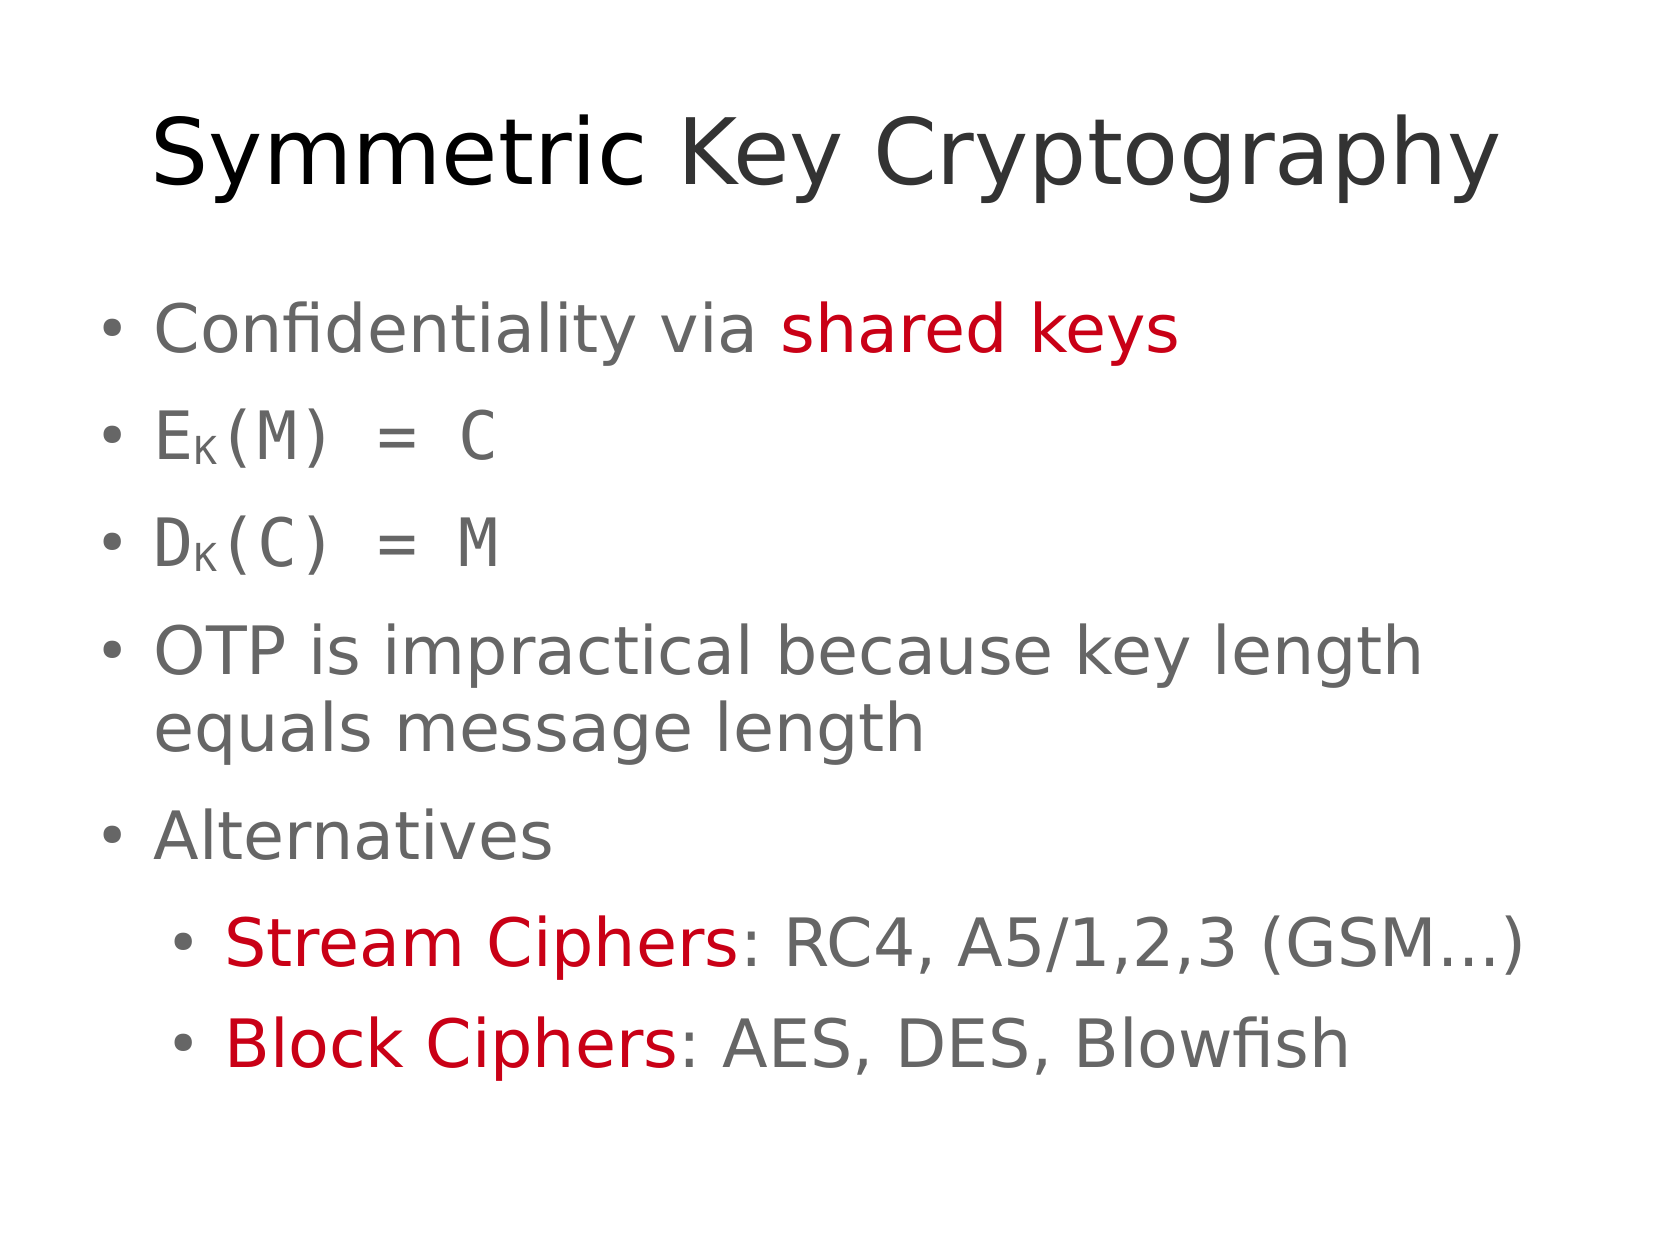

# Symmetric Key Cryptography
Confidentiality via shared keys
EK(M) = C
DK(C) = M
OTP is impractical because key length equals message length
Alternatives
Stream Ciphers: RC4, A5/1,2,3 (GSM...)
Block Ciphers: AES, DES, Blowfish